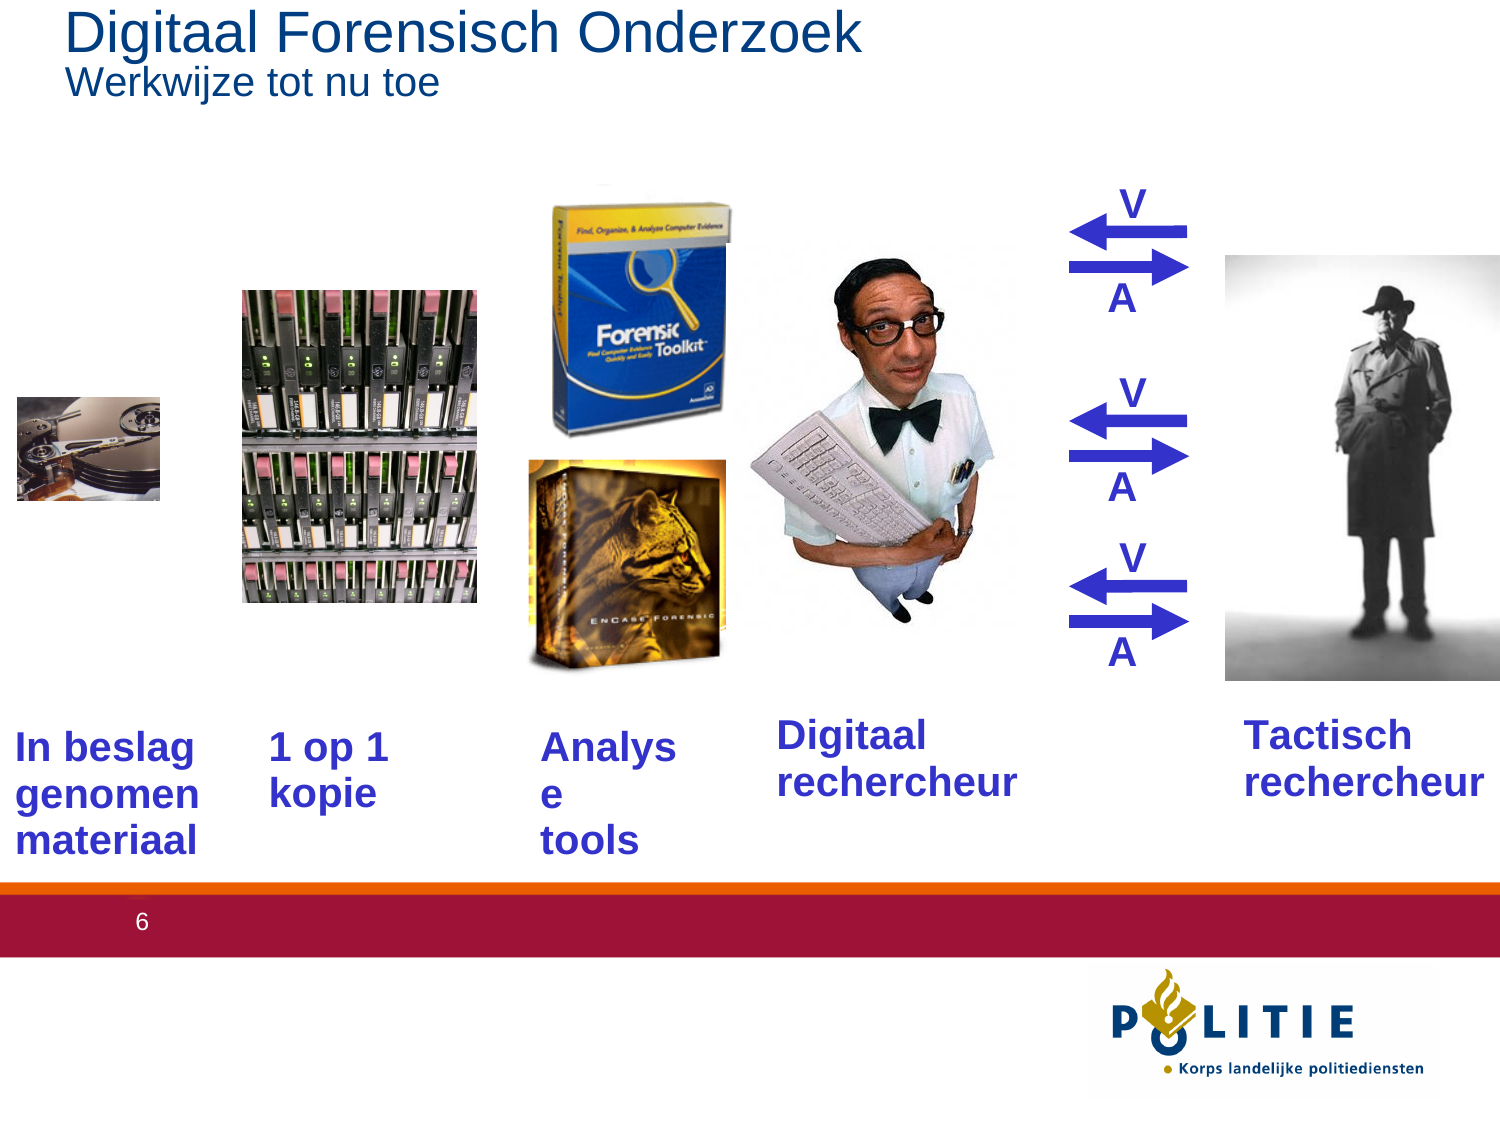

# Digitaal Forensisch Onderzoek Werkwijze tot nu toe
V
A
V
A
V
A
Digitaal
rechercheur
Tactisch
rechercheur
In beslag
genomen
materiaal
1 op 1
kopie
Analyse
tools